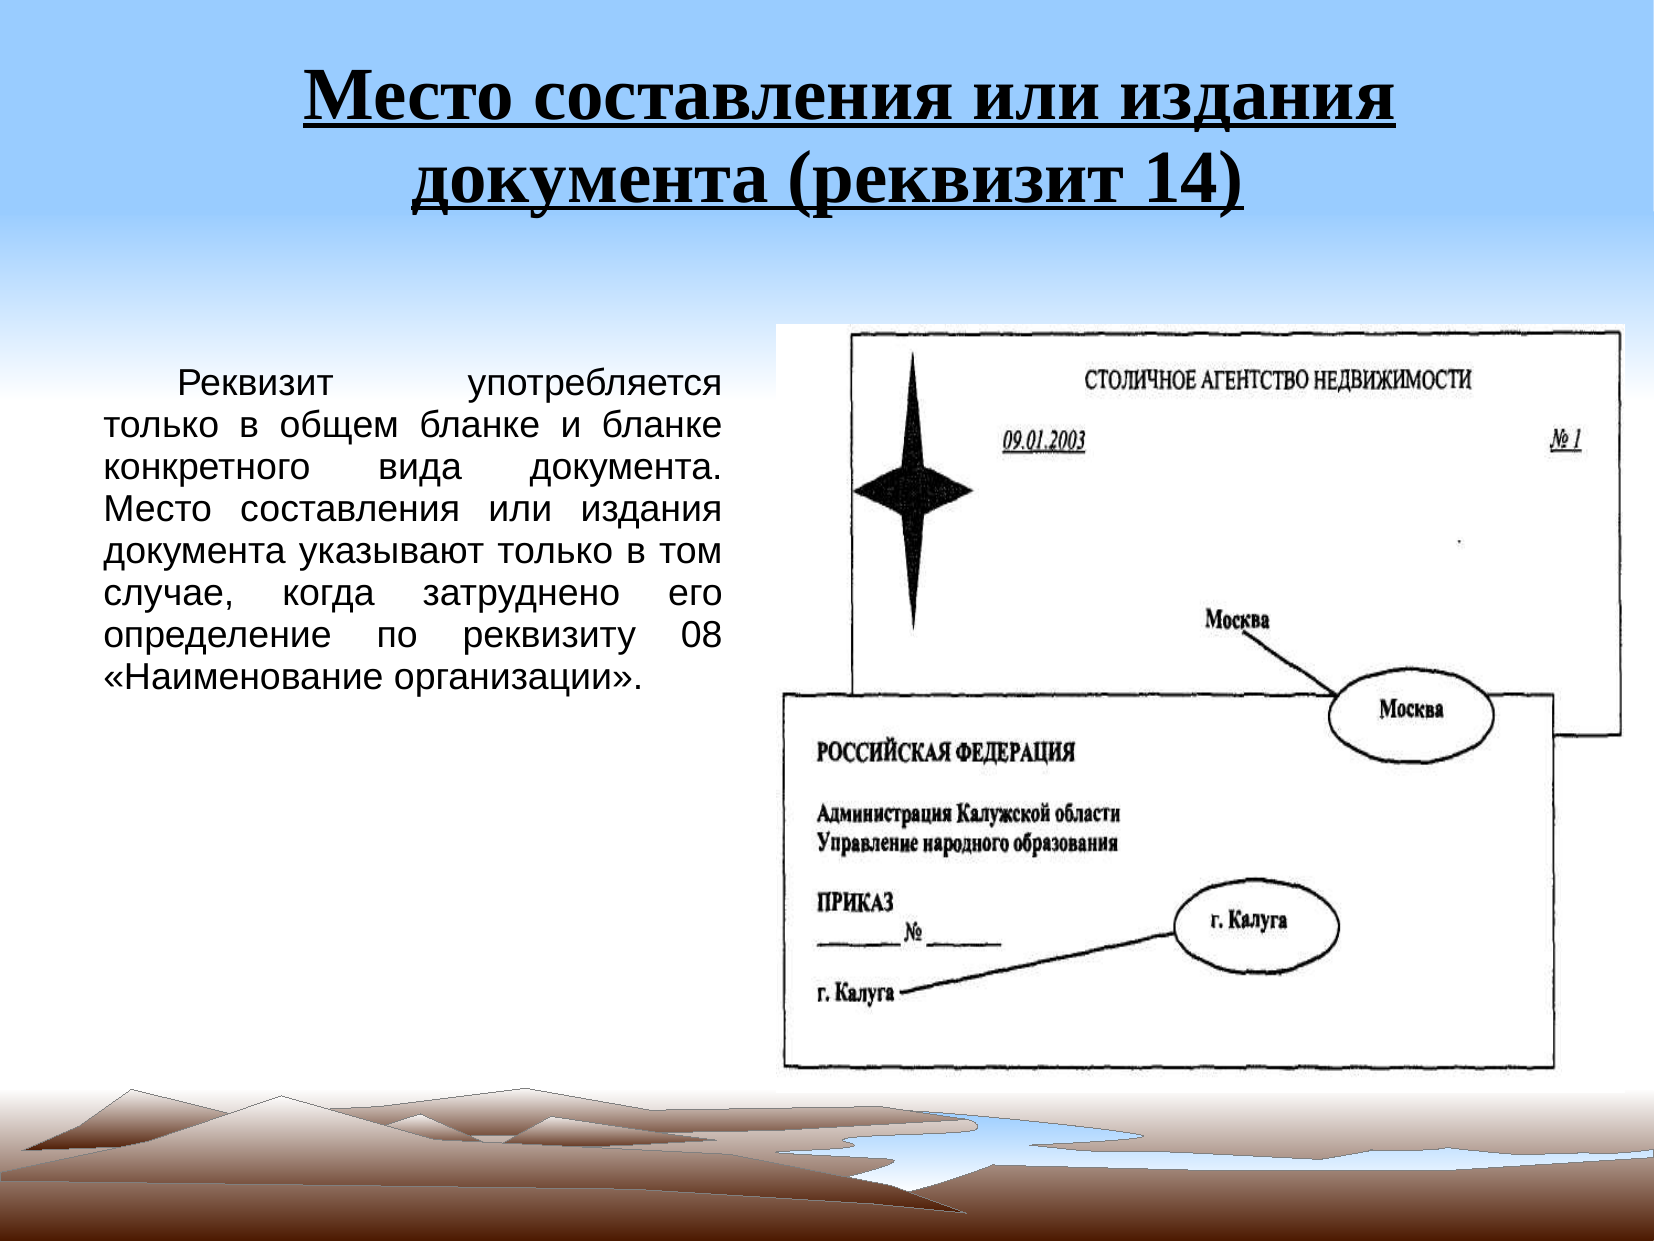

# Место составления или издания документа (реквизит 14)
	Реквизит употребляется только в общем бланке и бланке конкретного вида документа. Место составления или издания документа указывают только в том случае, когда затруднено его определение по реквизиту 08 «Наименование организации».